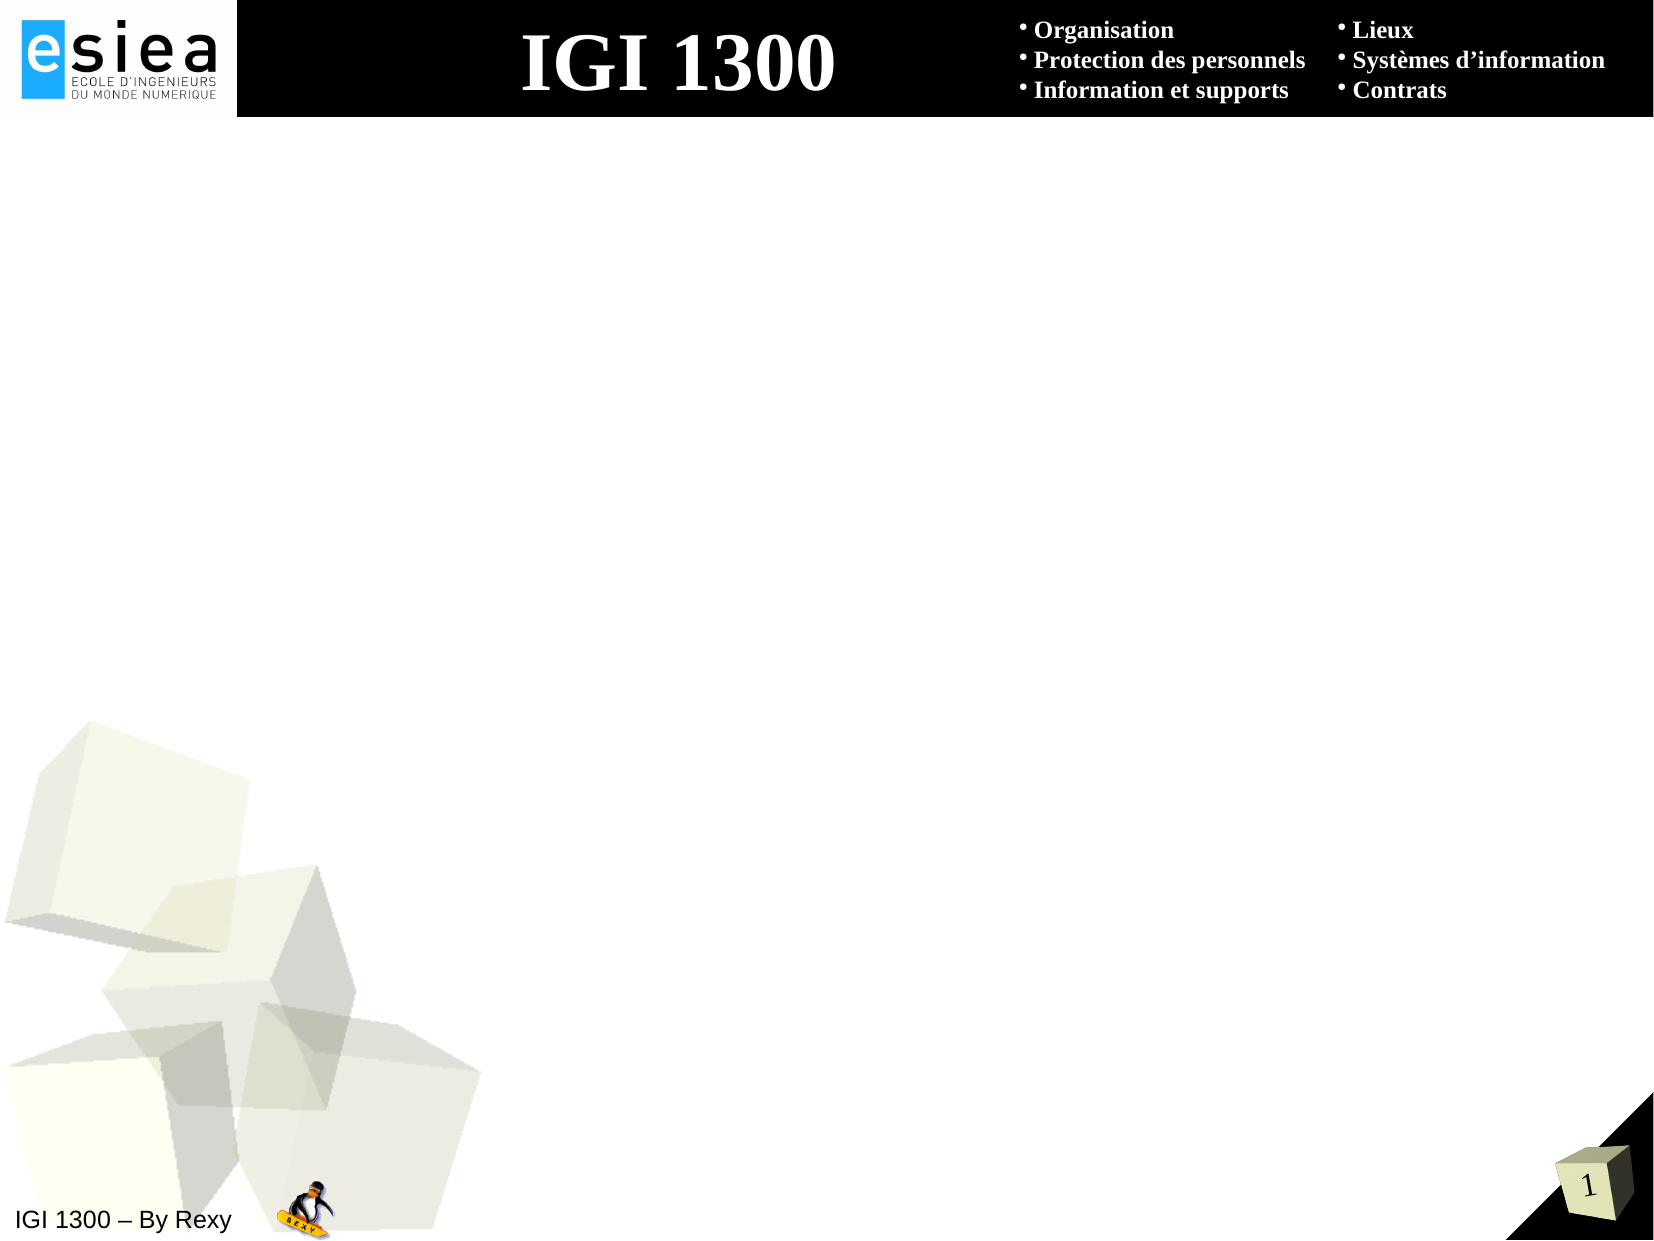

IGI 1300
 Organisation
 Protection des personnels
 Information et supports
 Lieux
 Systèmes d’information
 Contrats